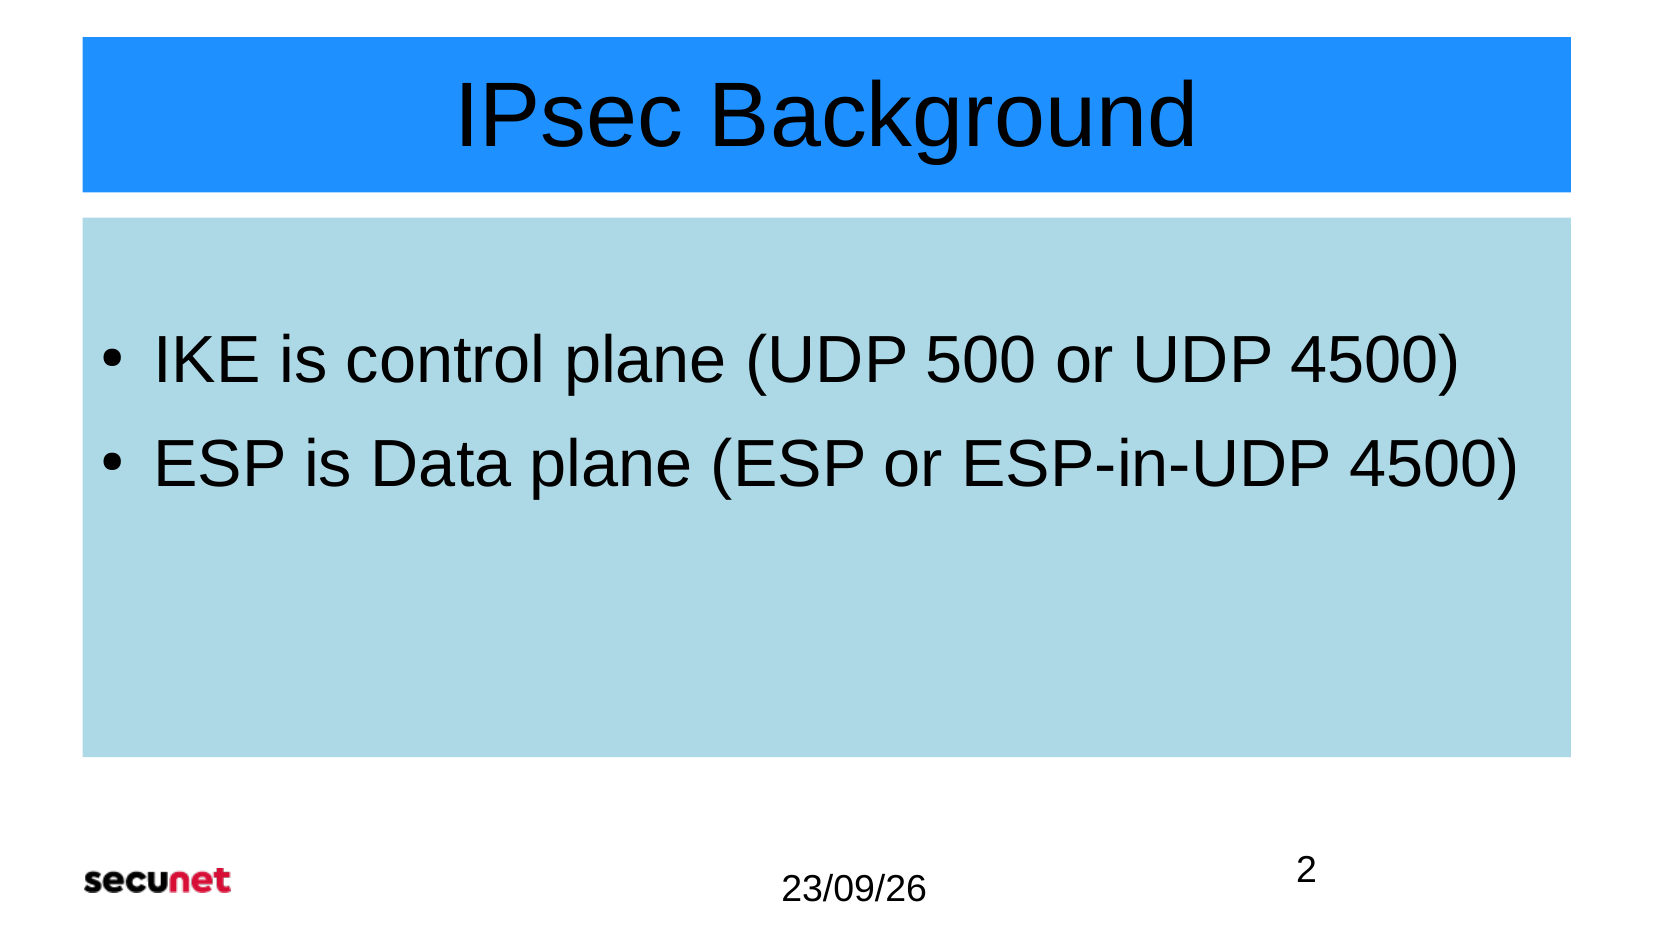

# IPsec Background
IKE is control plane (UDP 500 or UDP 4500)
ESP is Data plane (ESP or ESP-in-UDP 4500)